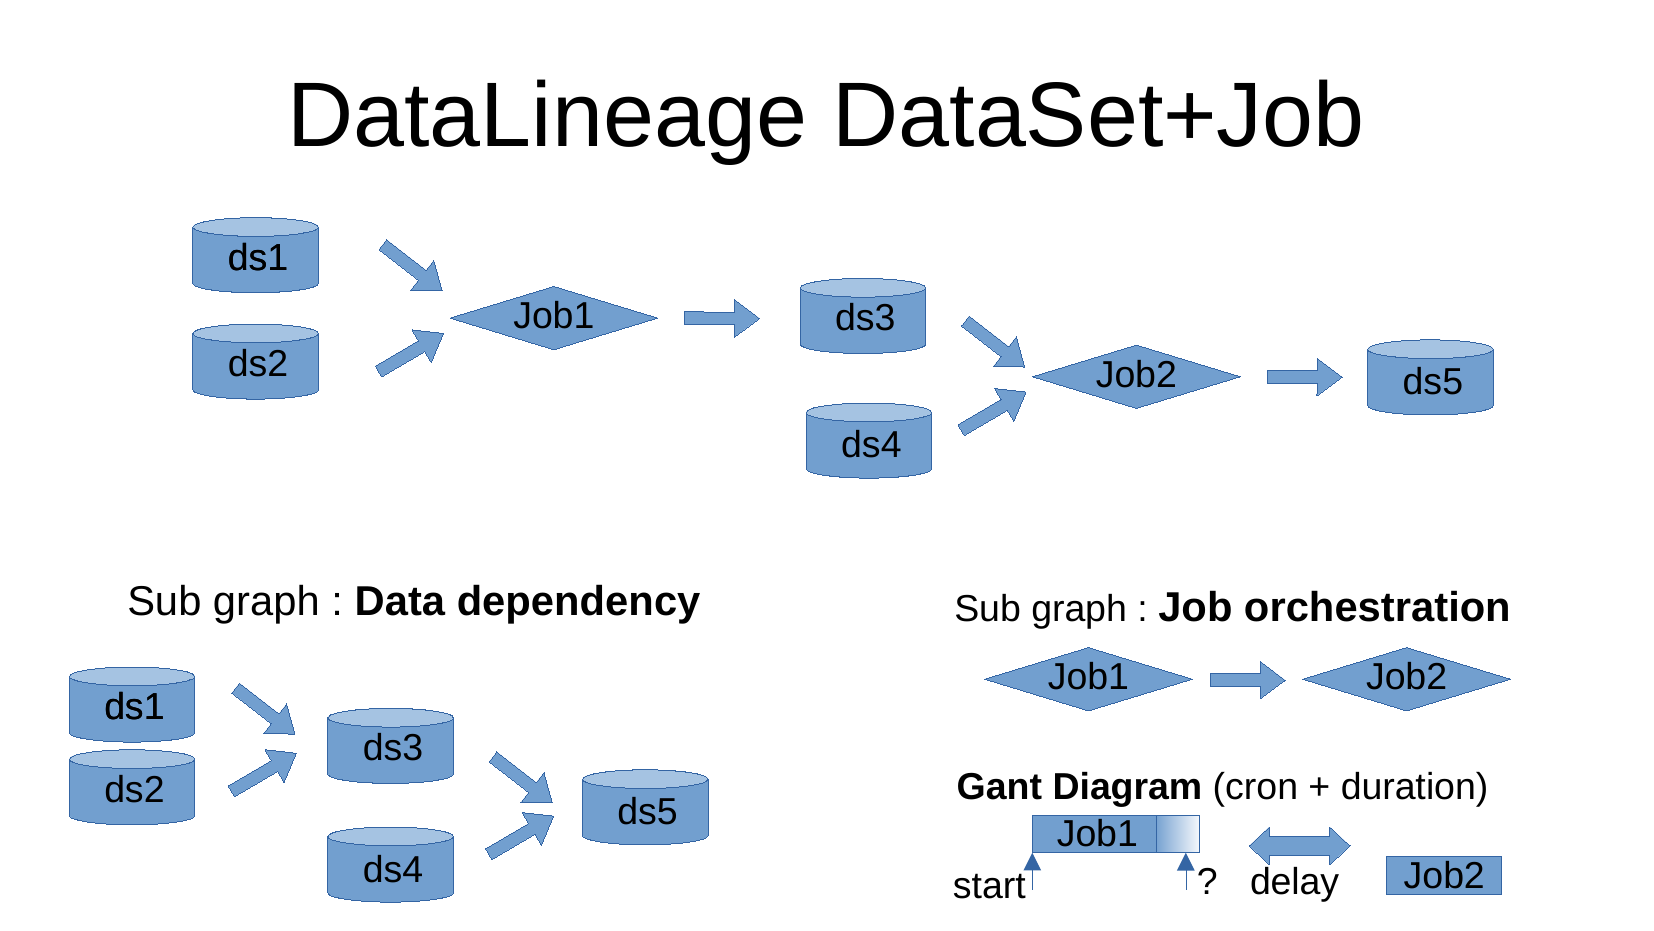

# DataLineage DataSet+Job
ds1
ds1
Job1
ds3
ds2
Job2
ds5
ds4
Sub graph : Data dependency
Sub graph : Job orchestration
Job1
Job2
ds1
ds1
ds3
Gant Diagram (cron + duration)
ds2
ds5
Job1
ds4
?
delay
Job2
start